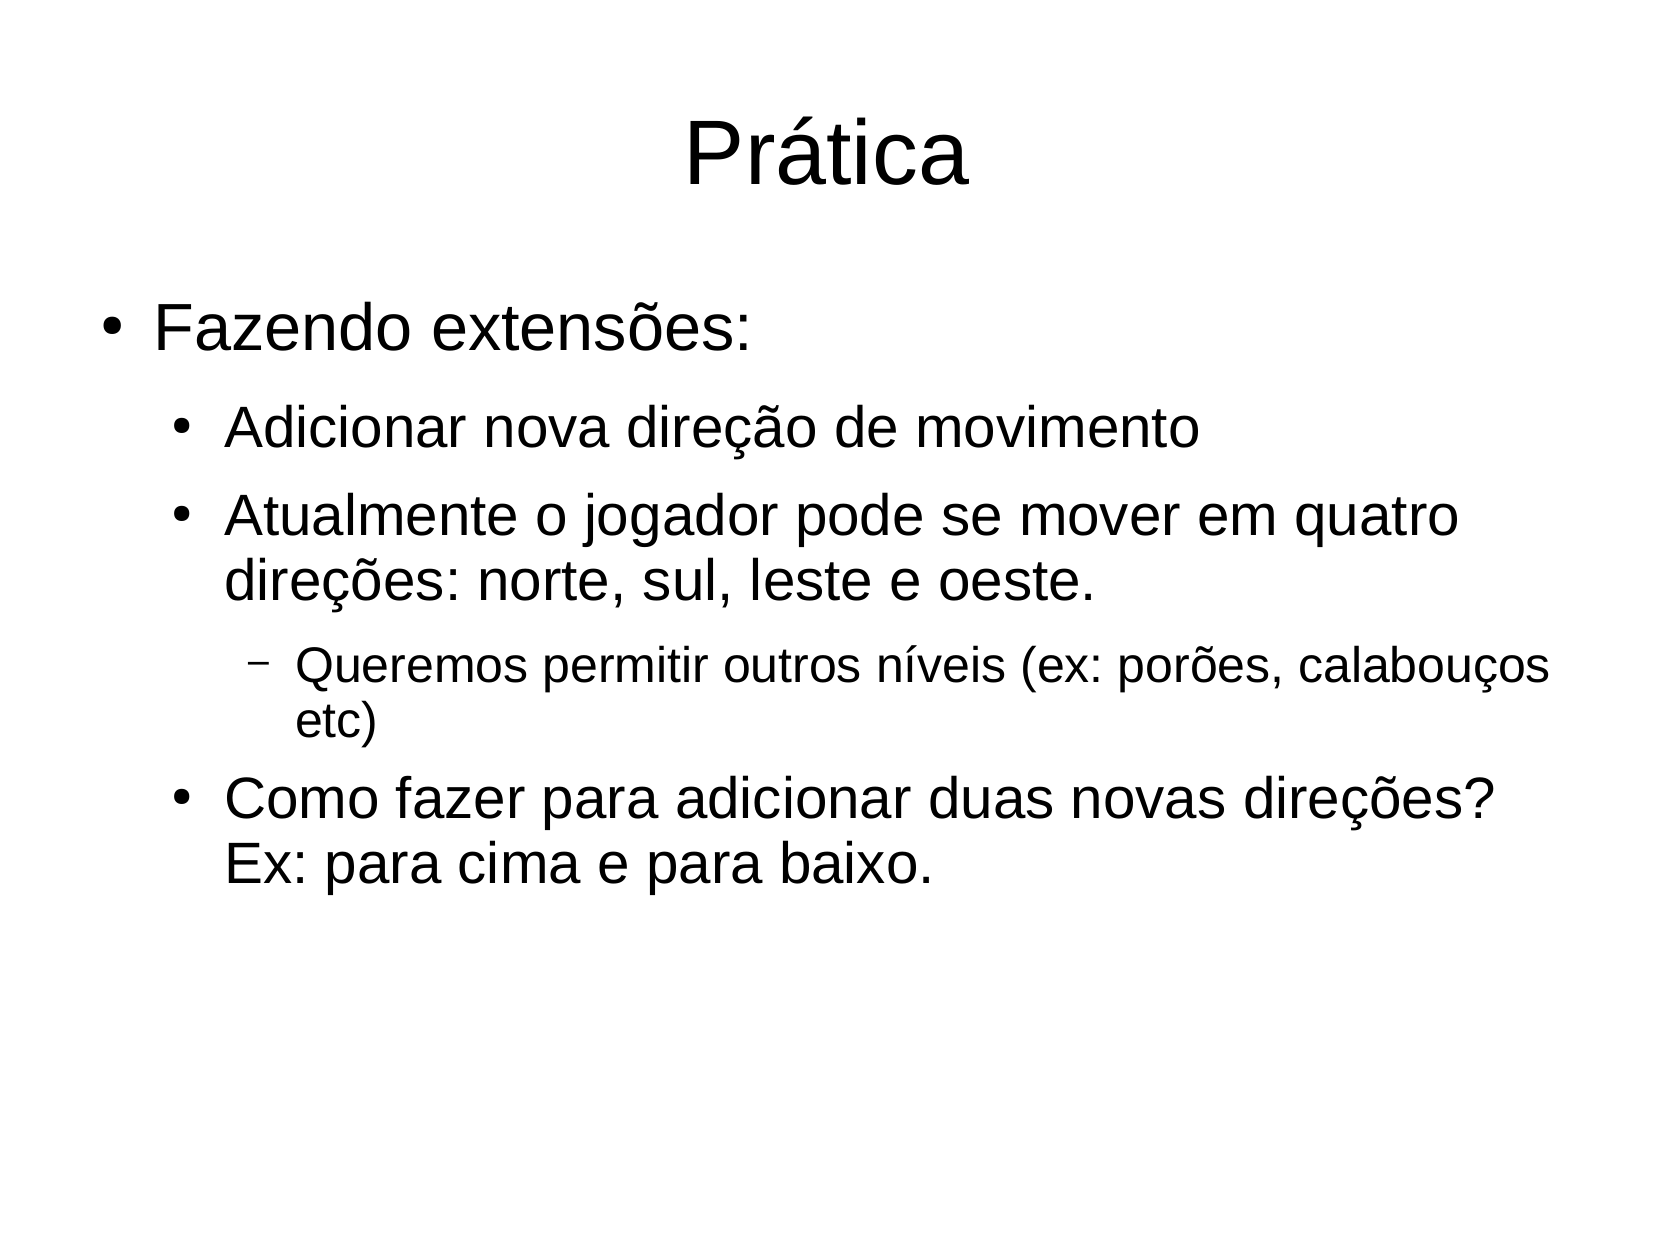

# Prática
Fazendo extensões:
Adicionar nova direção de movimento
Atualmente o jogador pode se mover em quatro direções: norte, sul, leste e oeste.
Queremos permitir outros níveis (ex: porões, calabouços etc)
Como fazer para adicionar duas novas direções? Ex: para cima e para baixo.